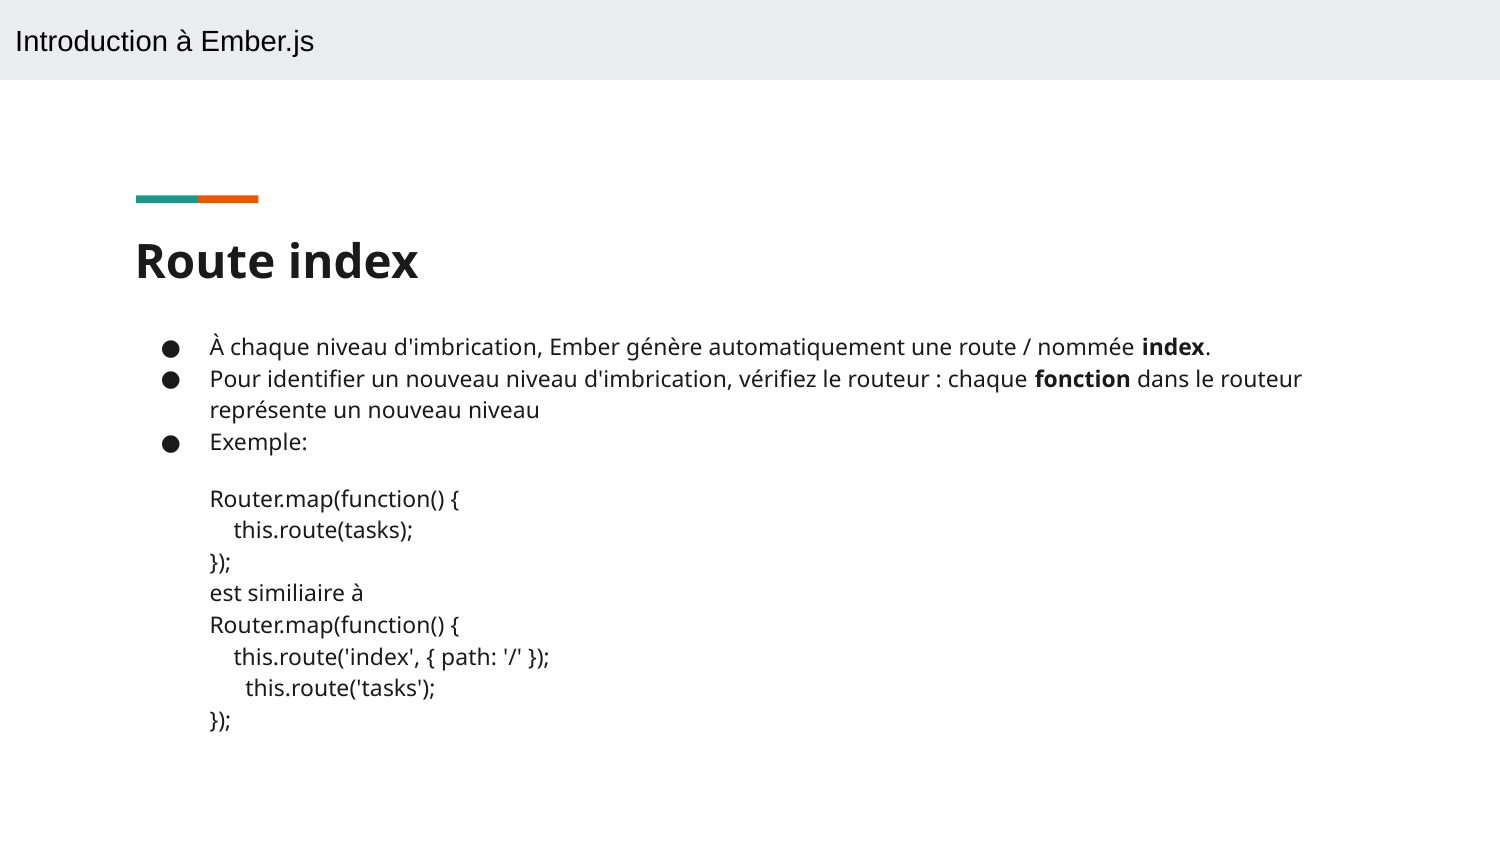

# Route index
À chaque niveau d'imbrication, Ember génère automatiquement une route / nommée index.
Pour identifier un nouveau niveau d'imbrication, vérifiez le routeur : chaque fonction dans le routeur représente un nouveau niveau
Exemple:
Router.map(function() {
 this.route(tasks);
});
est similiaire à
Router.map(function() {
 this.route('index', { path: '/' });
 this.route('tasks');
});